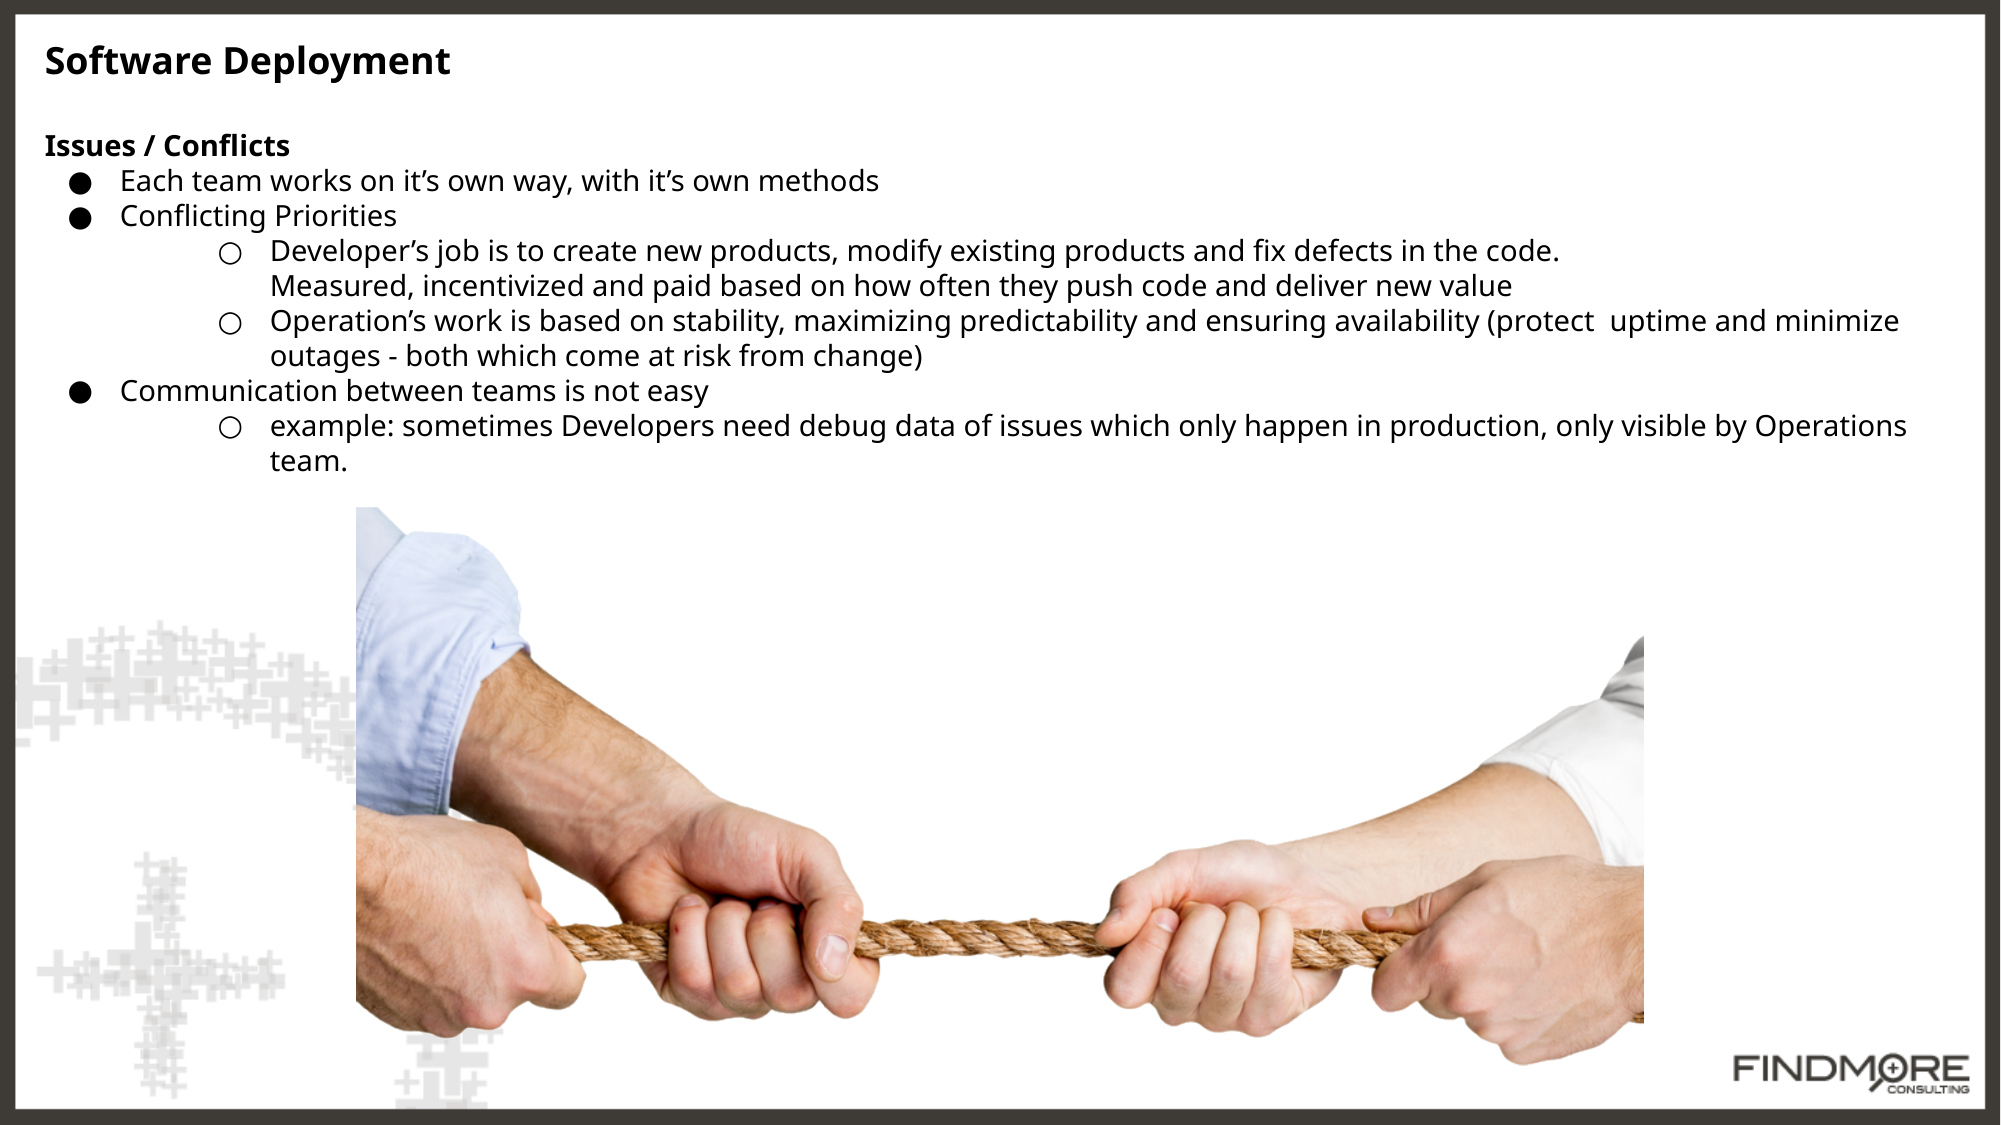

Software Deployment
Issues / Conflicts
Each team works on it’s own way, with it’s own methods
Conflicting Priorities
Developer’s job is to create new products, modify existing products and fix defects in the code.
Measured, incentivized and paid based on how often they push code and deliver new value
Operation’s work is based on stability, maximizing predictability and ensuring availability (protect uptime and minimize outages - both which come at risk from change)
Communication between teams is not easy
example: sometimes Developers need debug data of issues which only happen in production, only visible by Operations team.